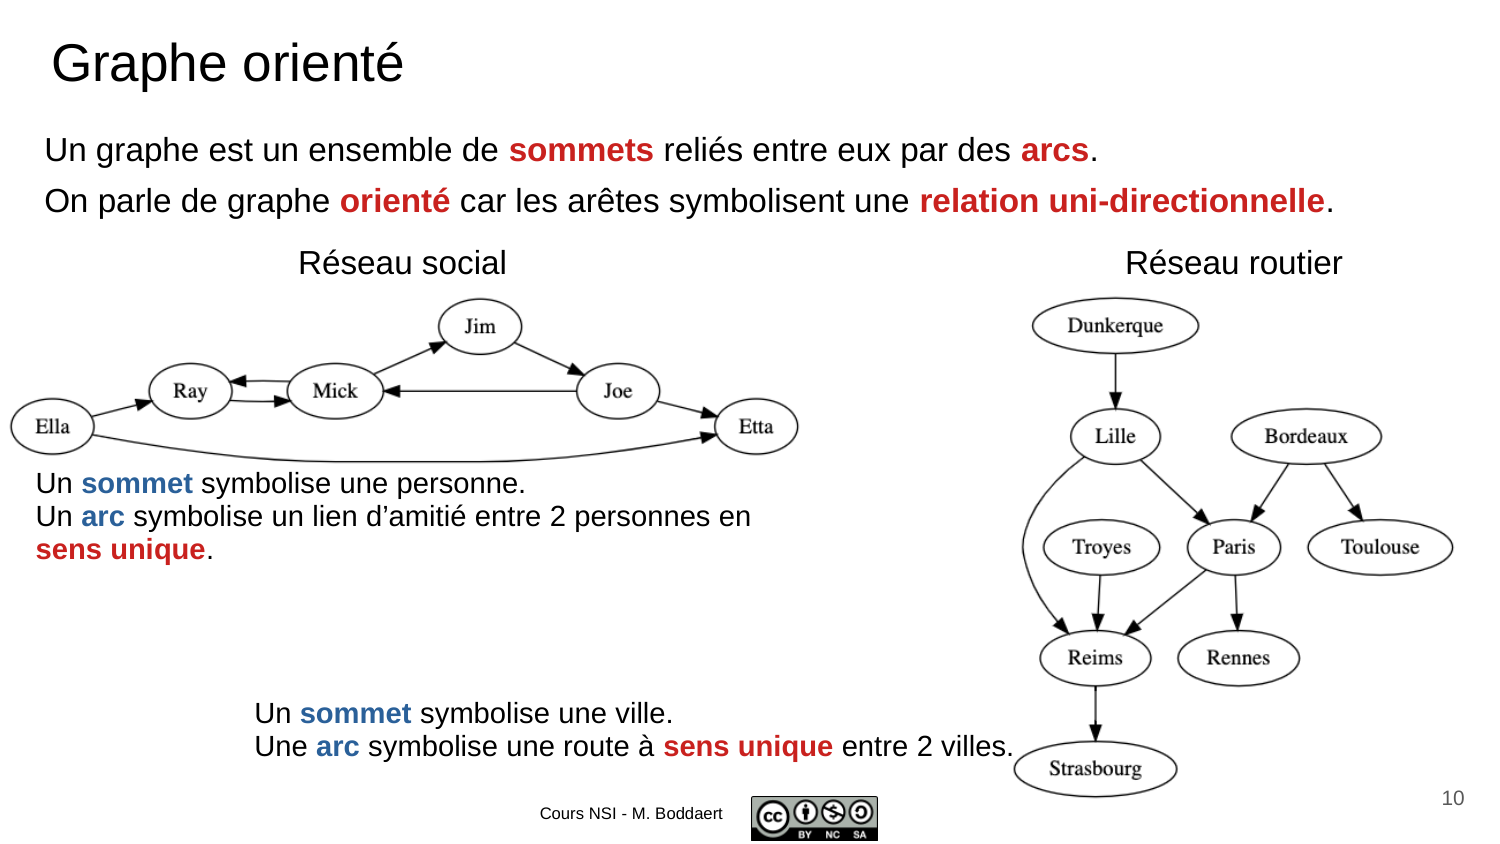

# Graphe orienté
Un graphe est un ensemble de sommets reliés entre eux par des arcs.
On parle de graphe orienté car les arêtes symbolisent une relation uni-directionnelle.
Réseau social
Réseau routier
Un sommet symbolise une personne.
Un arc symbolise un lien d’amitié entre 2 personnes en sens unique.
Un sommet symbolise une ville.
Une arc symbolise une route à sens unique entre 2 villes.